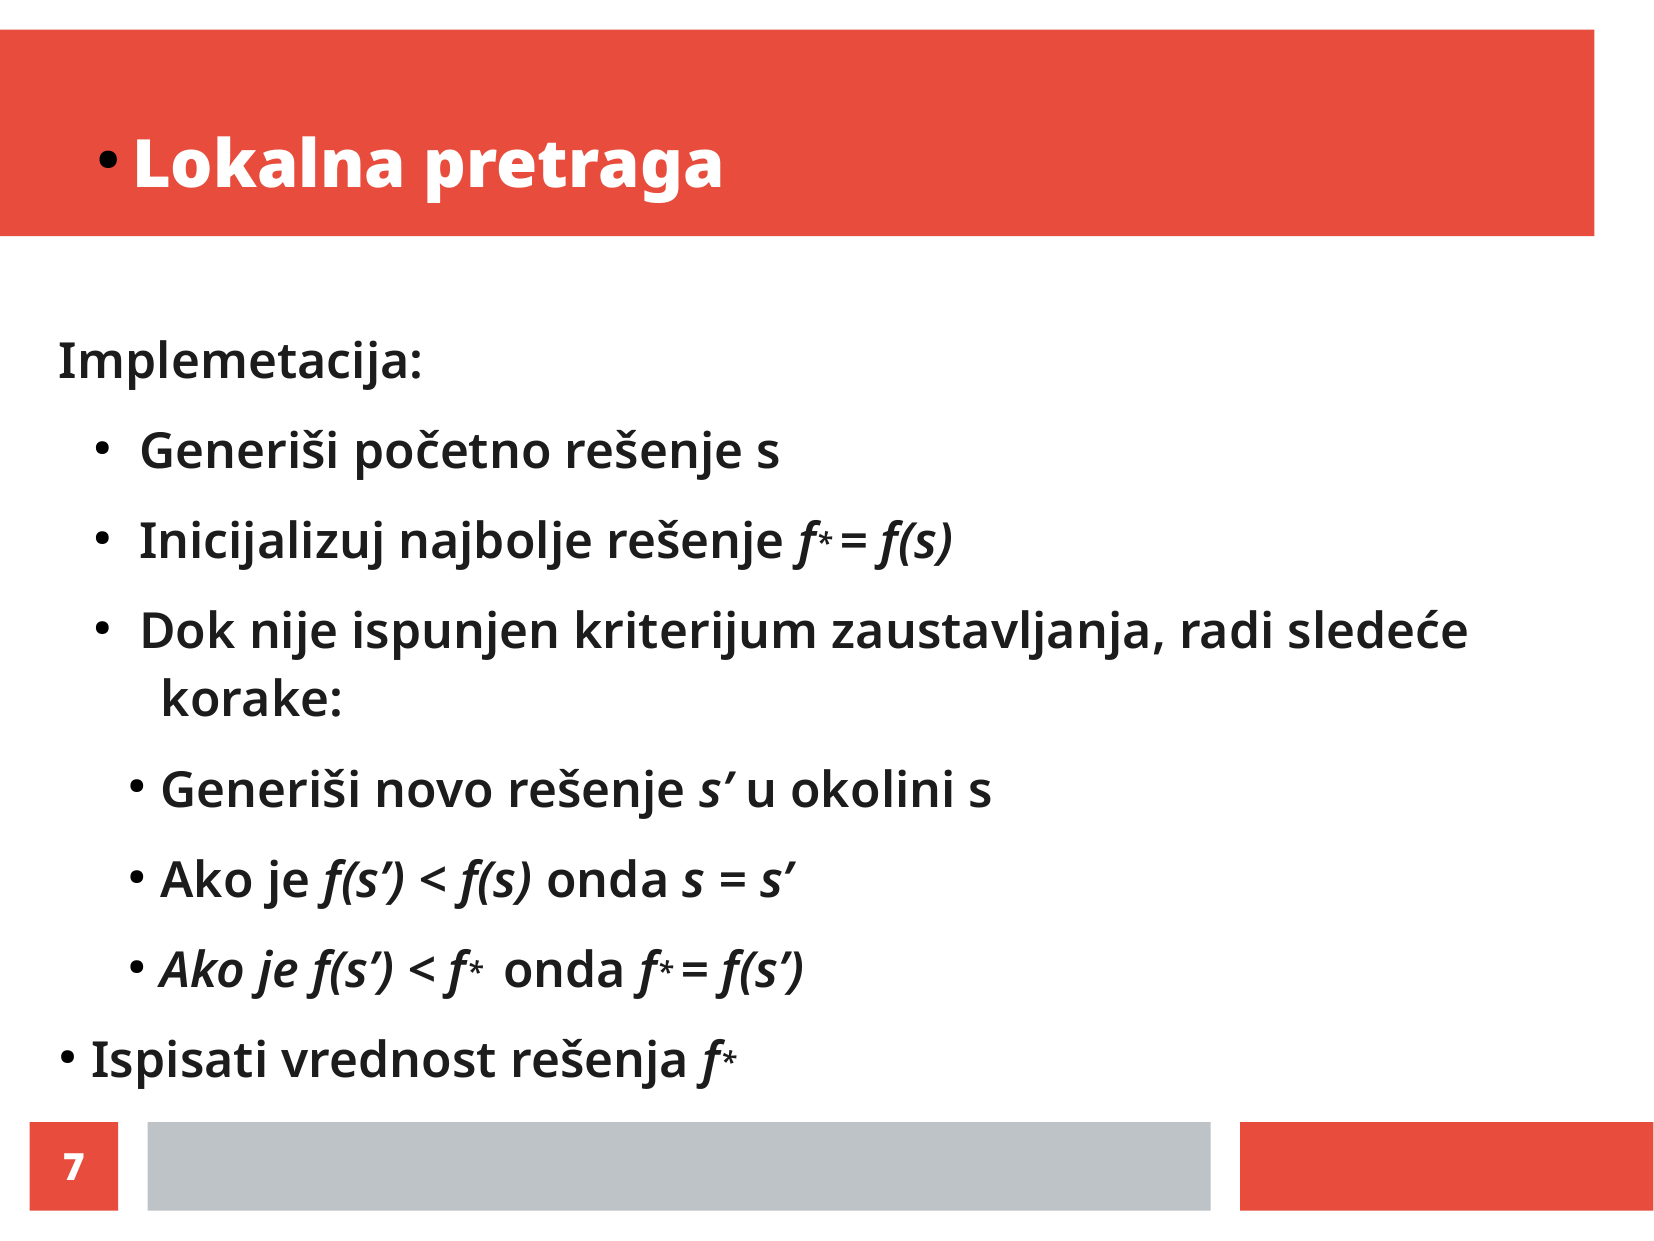

# Lokalna pretraga
Implemetacija:
 Generiši početno rešenje s
 Inicijalizuj najbolje rešenje f* = f(s)
 Dok nije ispunjen kriterijum zaustavljanja, radi sledeće korake:
Generiši novo rešenje s’ u okolini s
Ako je f(s’) < f(s) onda s = s’
Ako je f(s’) < f* onda f* = f(s’)
Ispisati vrednost rešenja f*
7